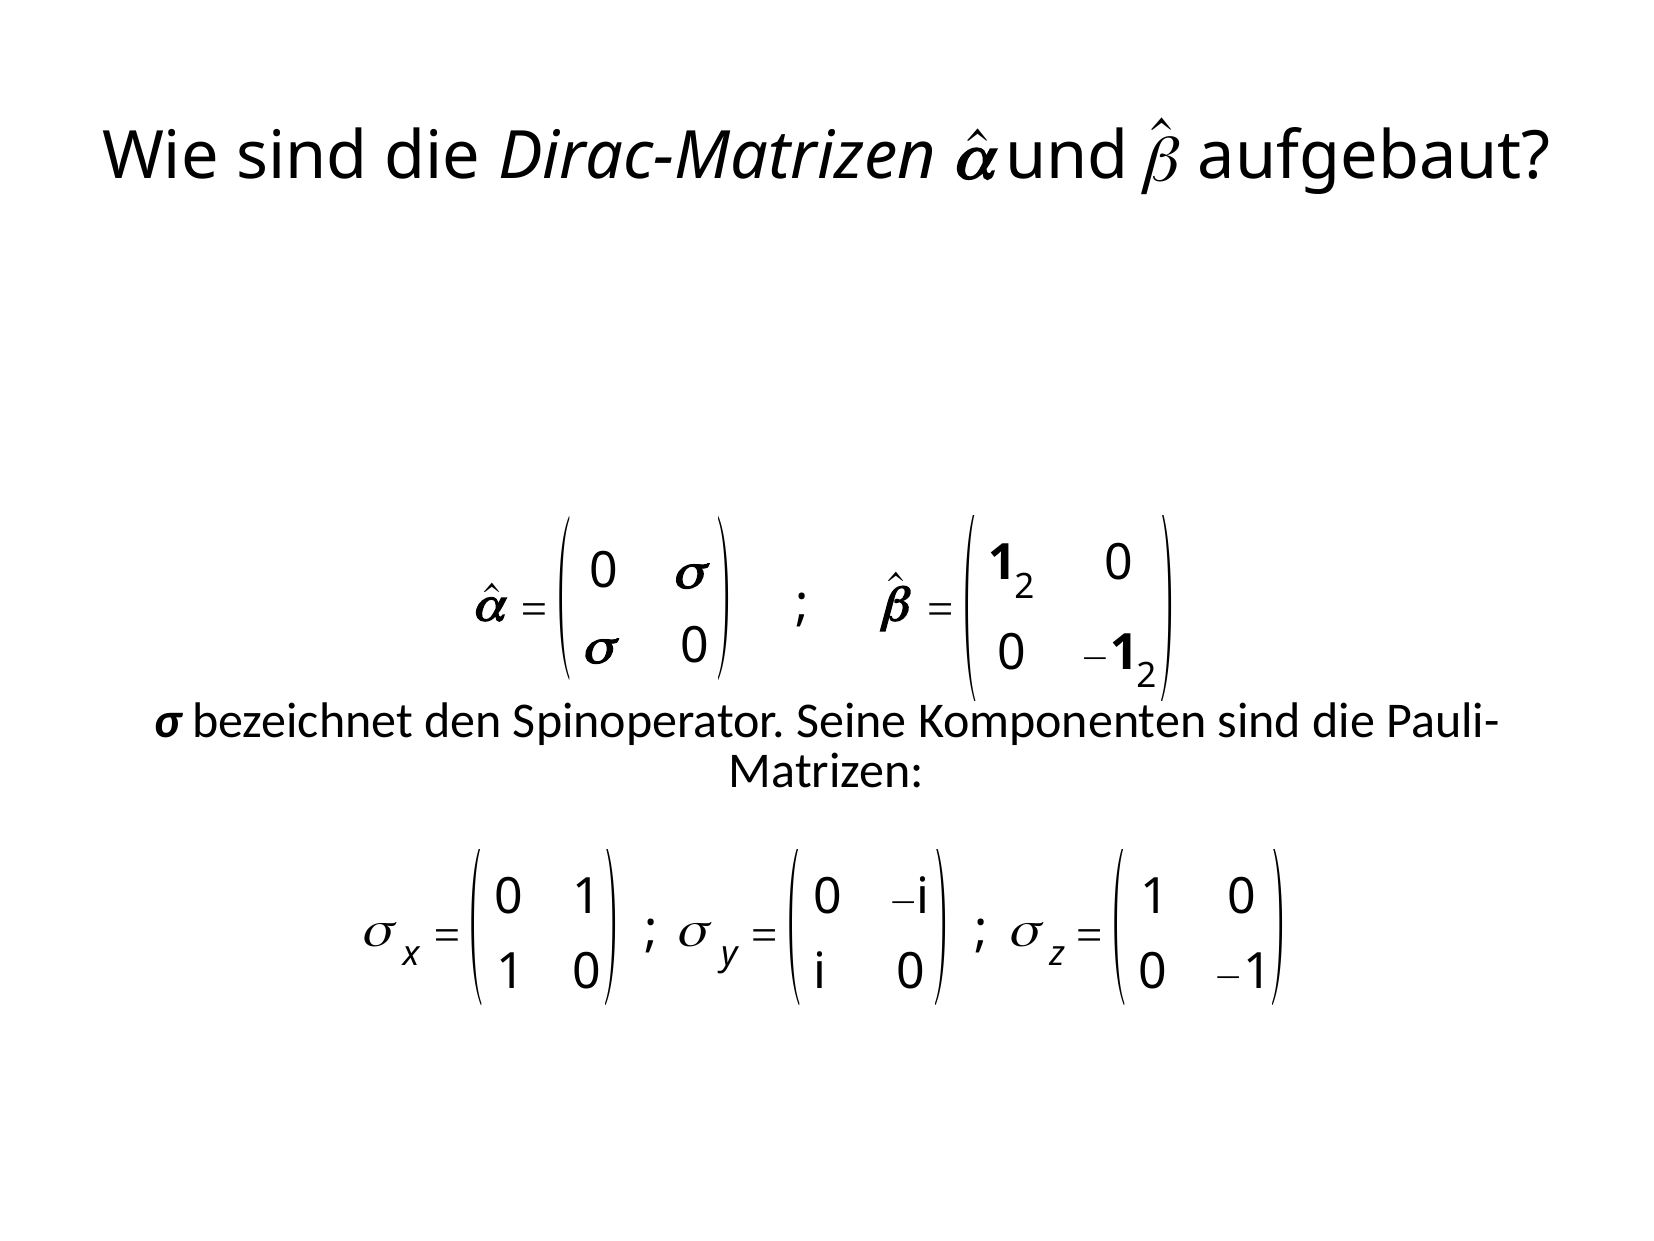

# Wie sind die Dirac-Matrizen und aufgebaut?
σ bezeichnet den Spinoperator. Seine Komponenten sind die Pauli-Matrizen: